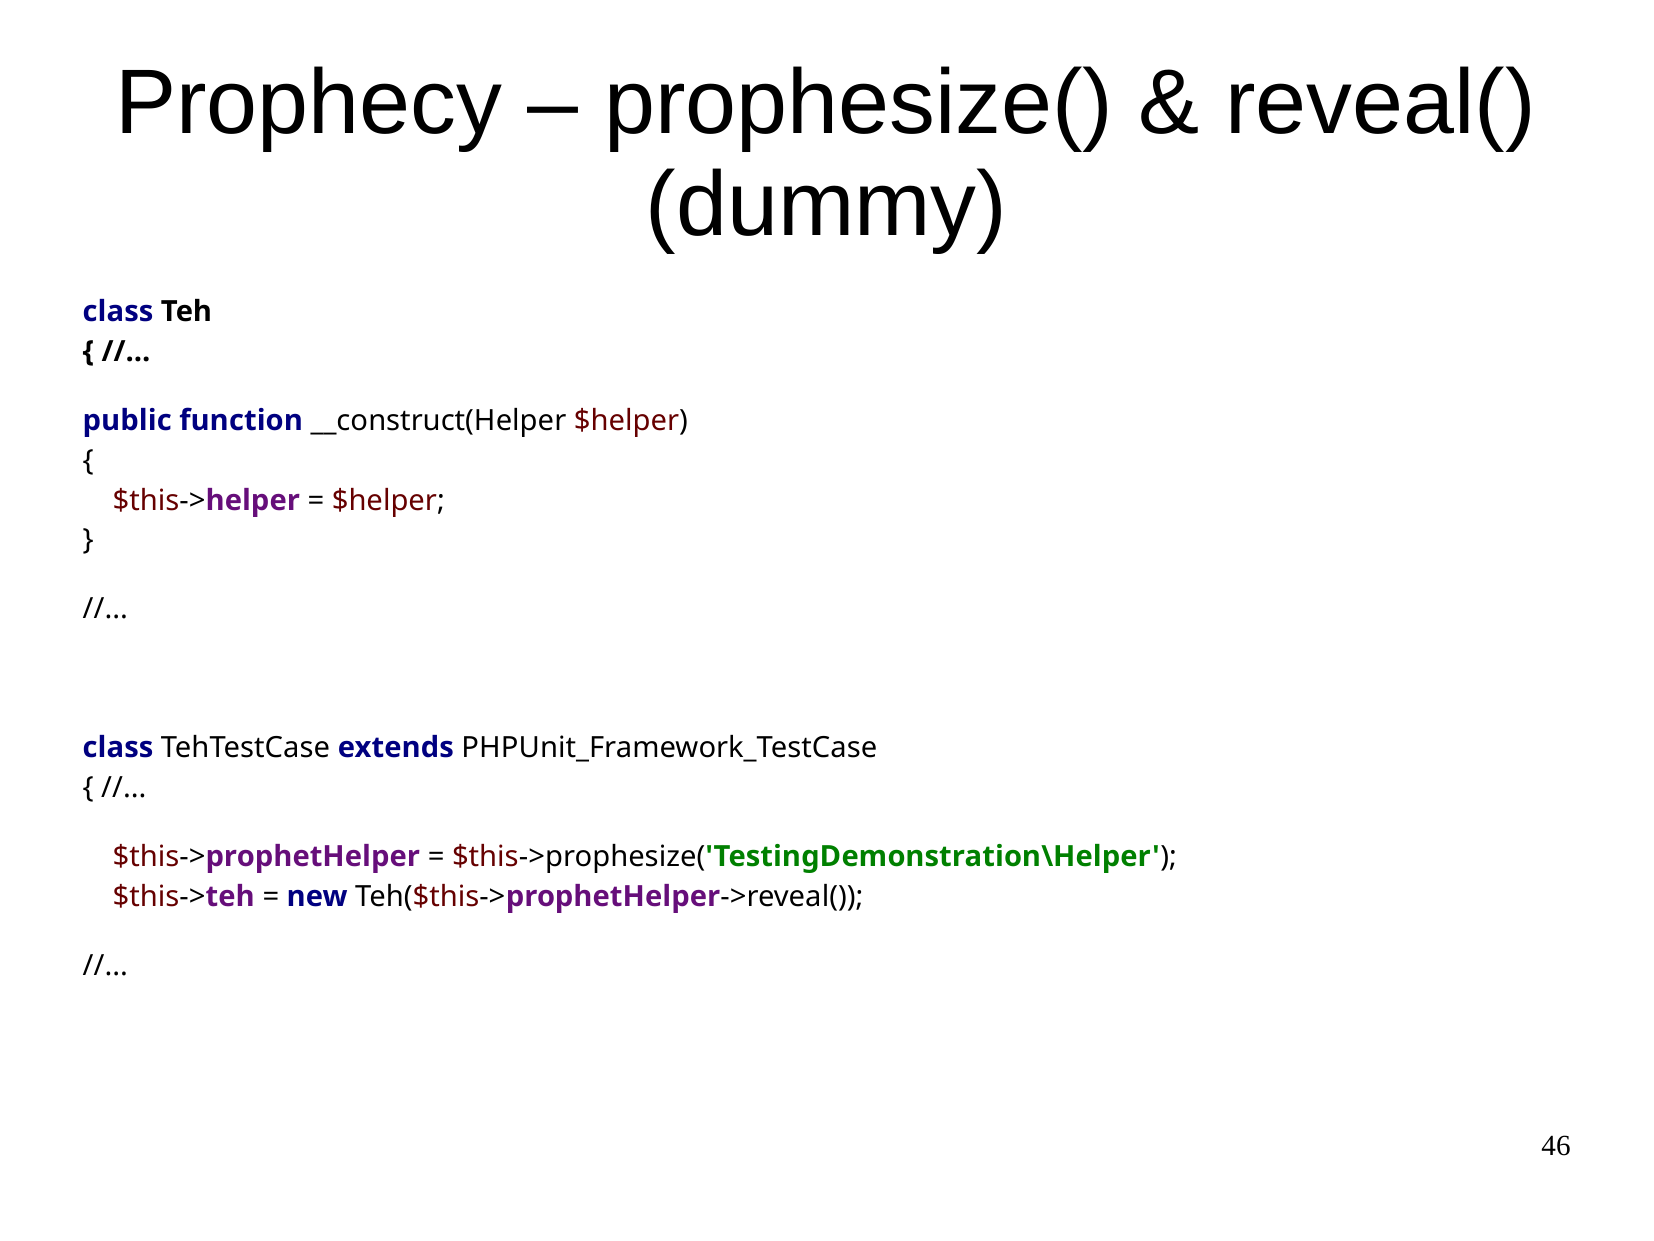

# Prophecy – prophesize() & reveal() (dummy)
class Teh
{ //...
public function __construct(Helper $helper)
{
 $this->helper = $helper;
}
//...
class TehTestCase extends PHPUnit_Framework_TestCase
{ //...
 $this->prophetHelper = $this->prophesize('TestingDemonstration\Helper');
 $this->teh = new Teh($this->prophetHelper->reveal());
//...
46